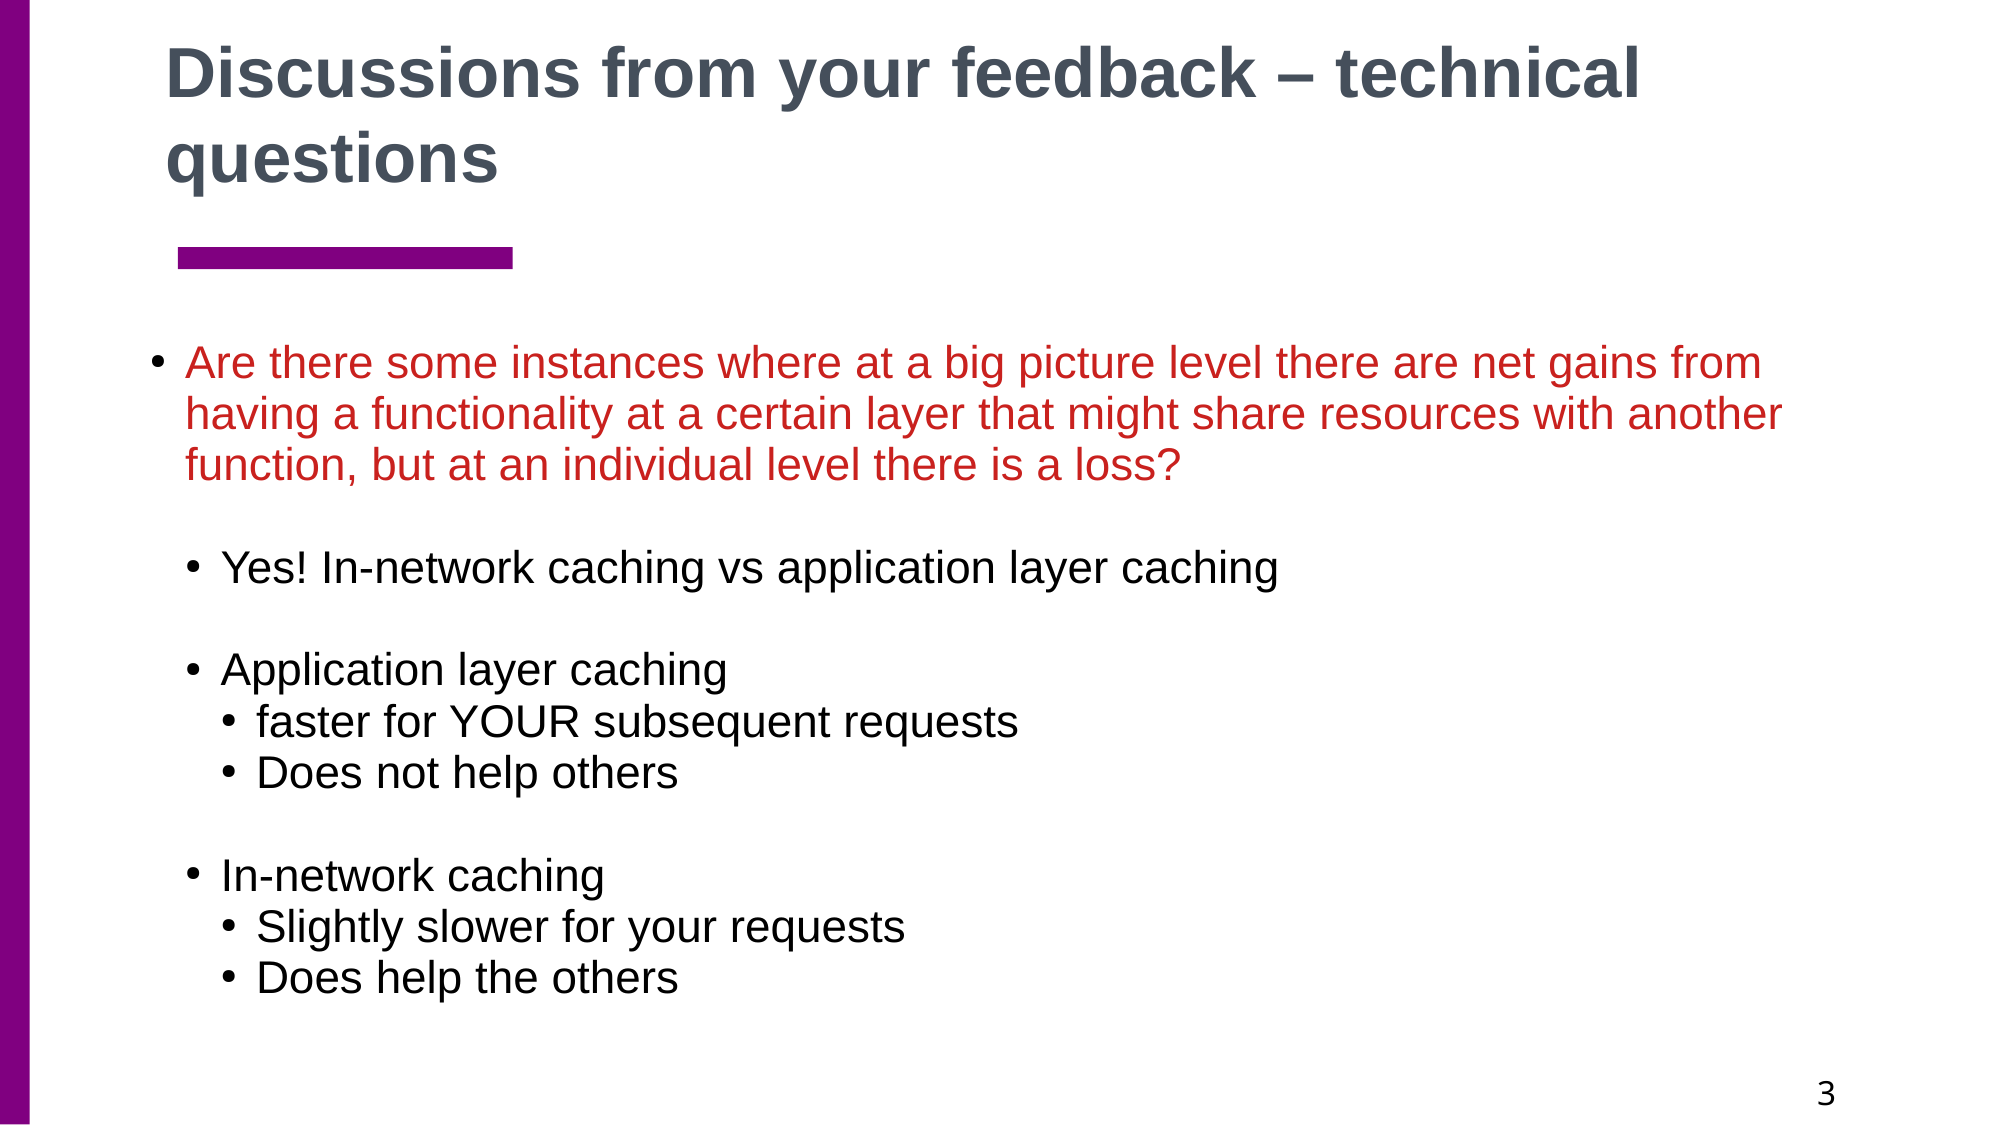

Discussions from your feedback – technical questions
Are there some instances where at a big picture level there are net gains from having a functionality at a certain layer that might share resources with another function, but at an individual level there is a loss?
Yes! In-network caching vs application layer caching
Application layer caching
faster for YOUR subsequent requests
Does not help others
In-network caching
Slightly slower for your requests
Does help the others